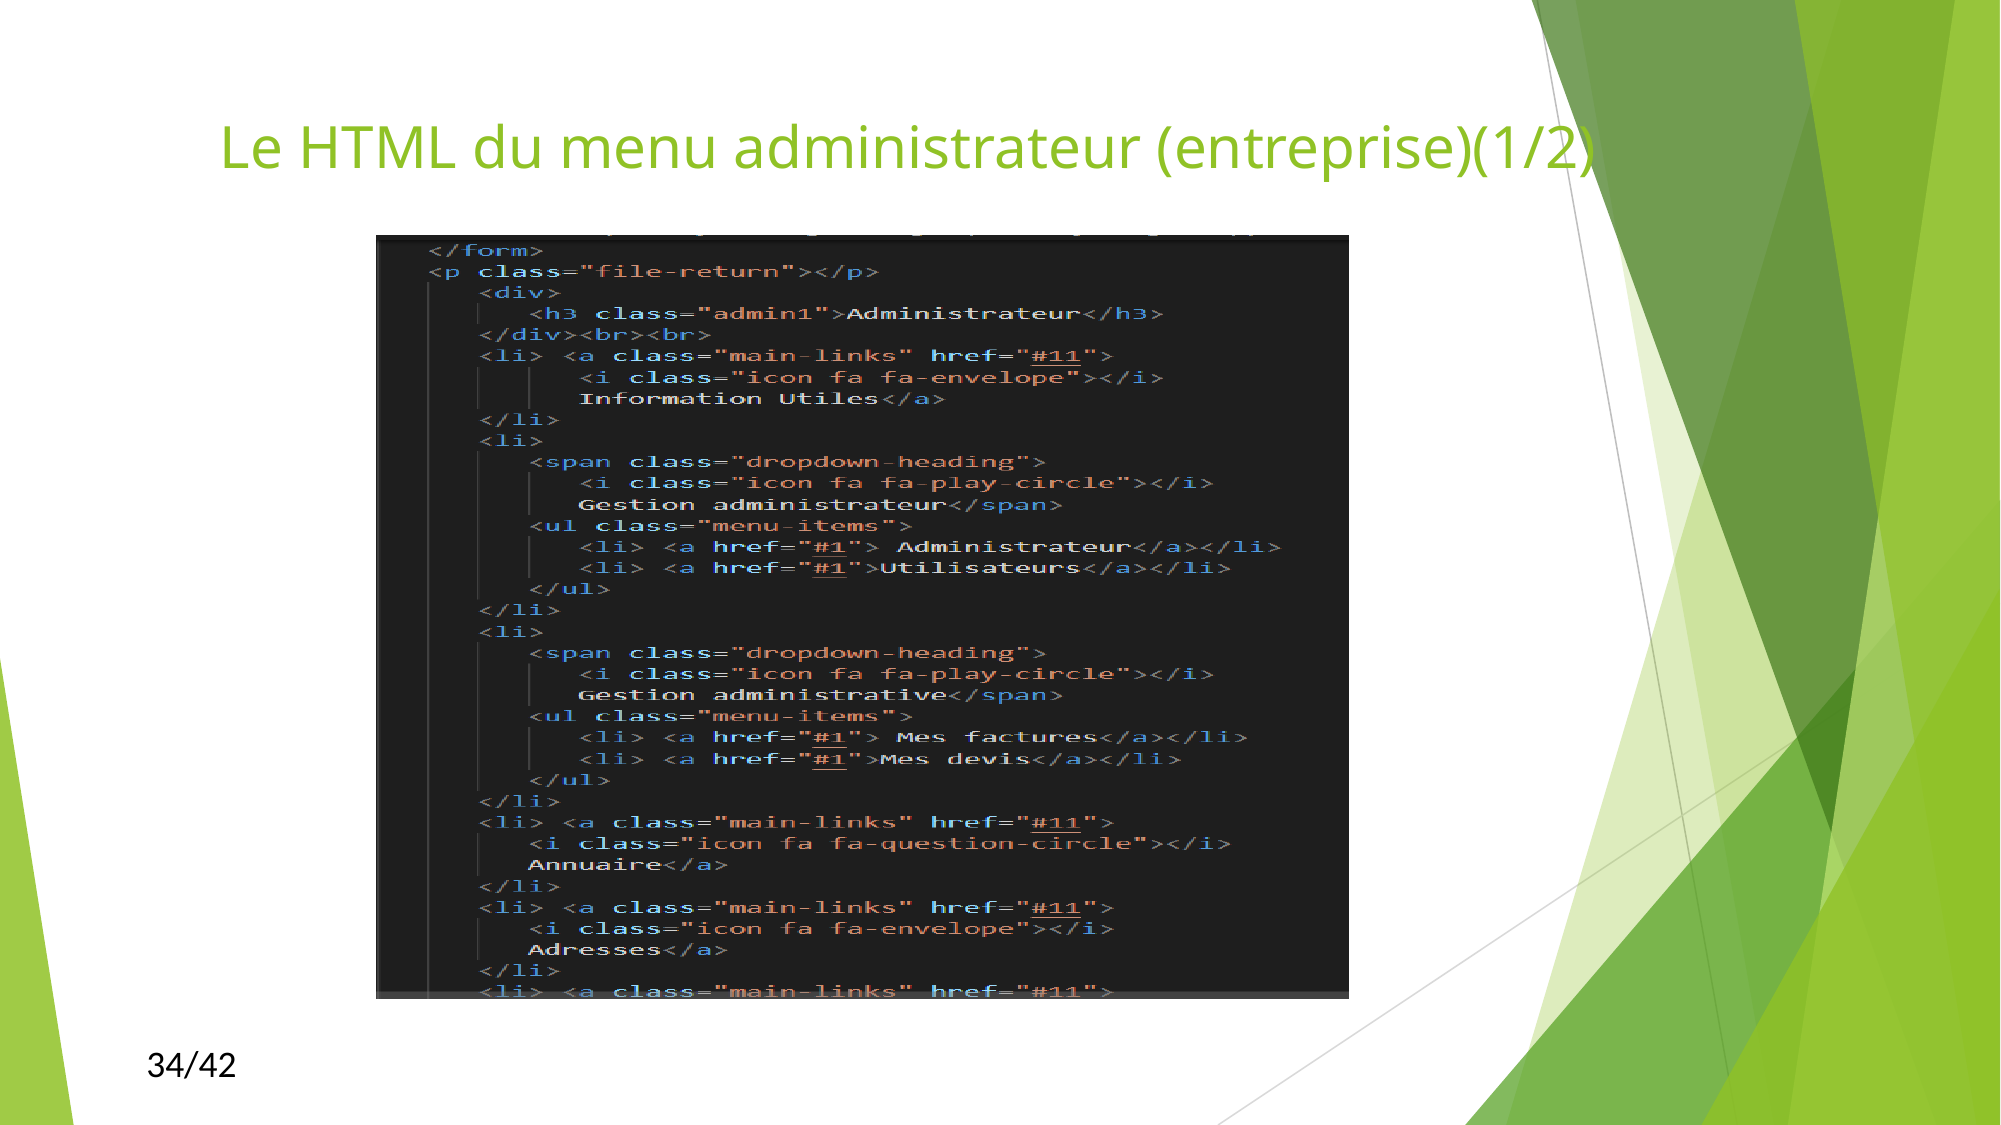

# Le HTML du menu administrateur (entreprise)(1/2)
34/42